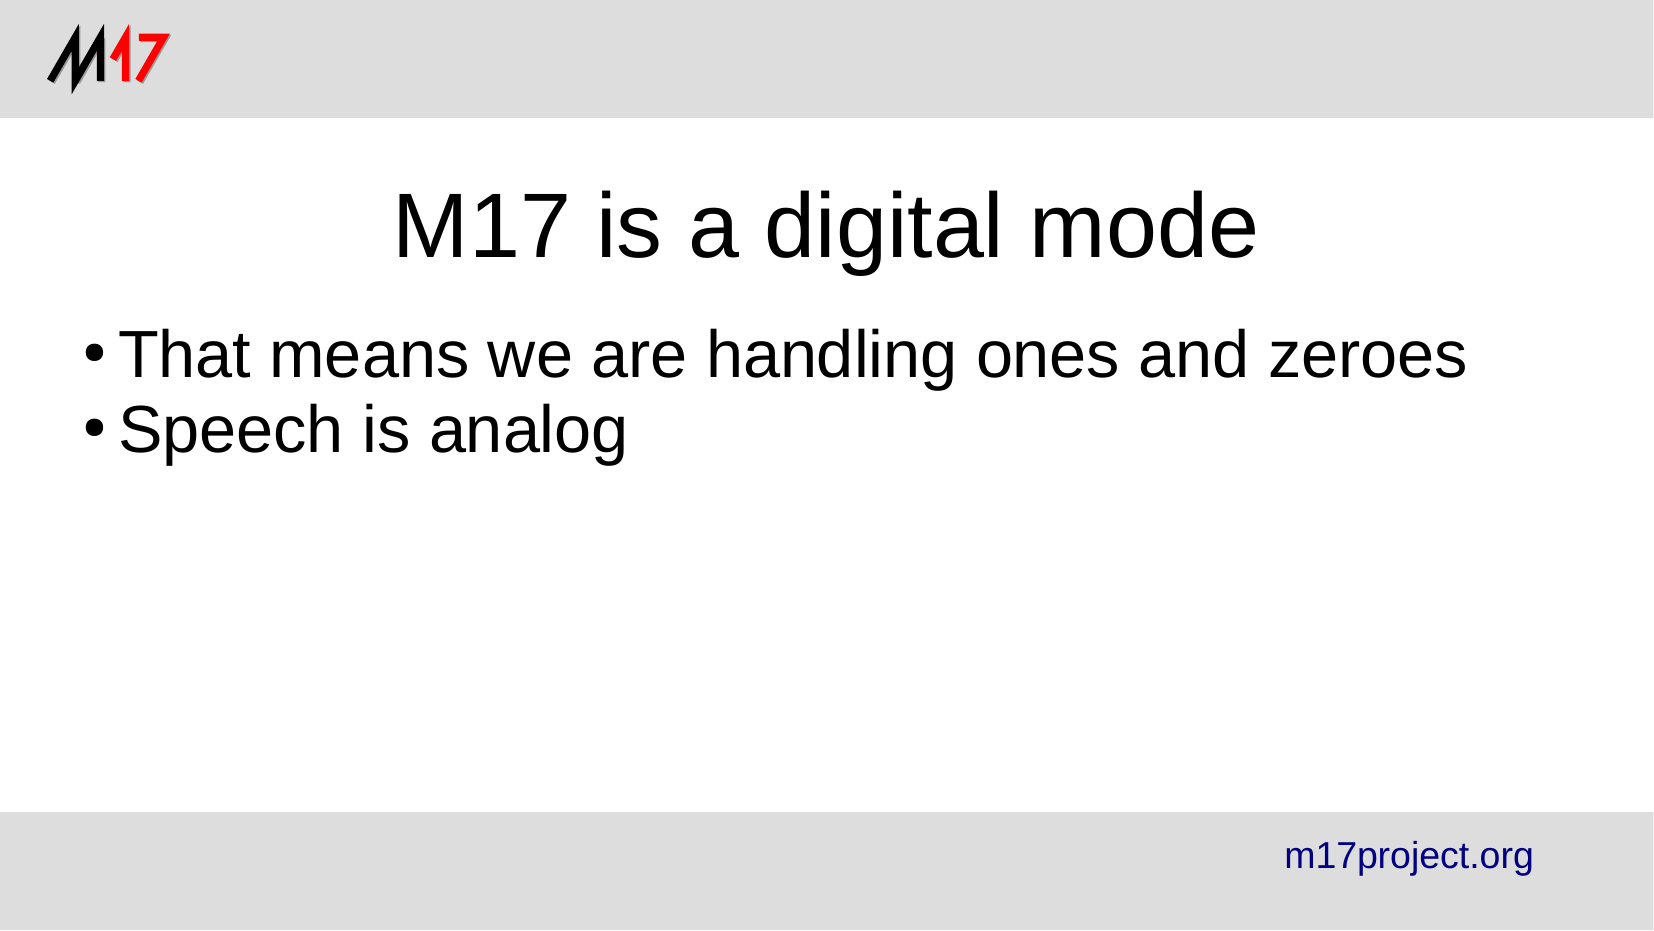

# M17 is a digital mode
That means we are handling ones and zeroes
Speech is analog
m17project.org